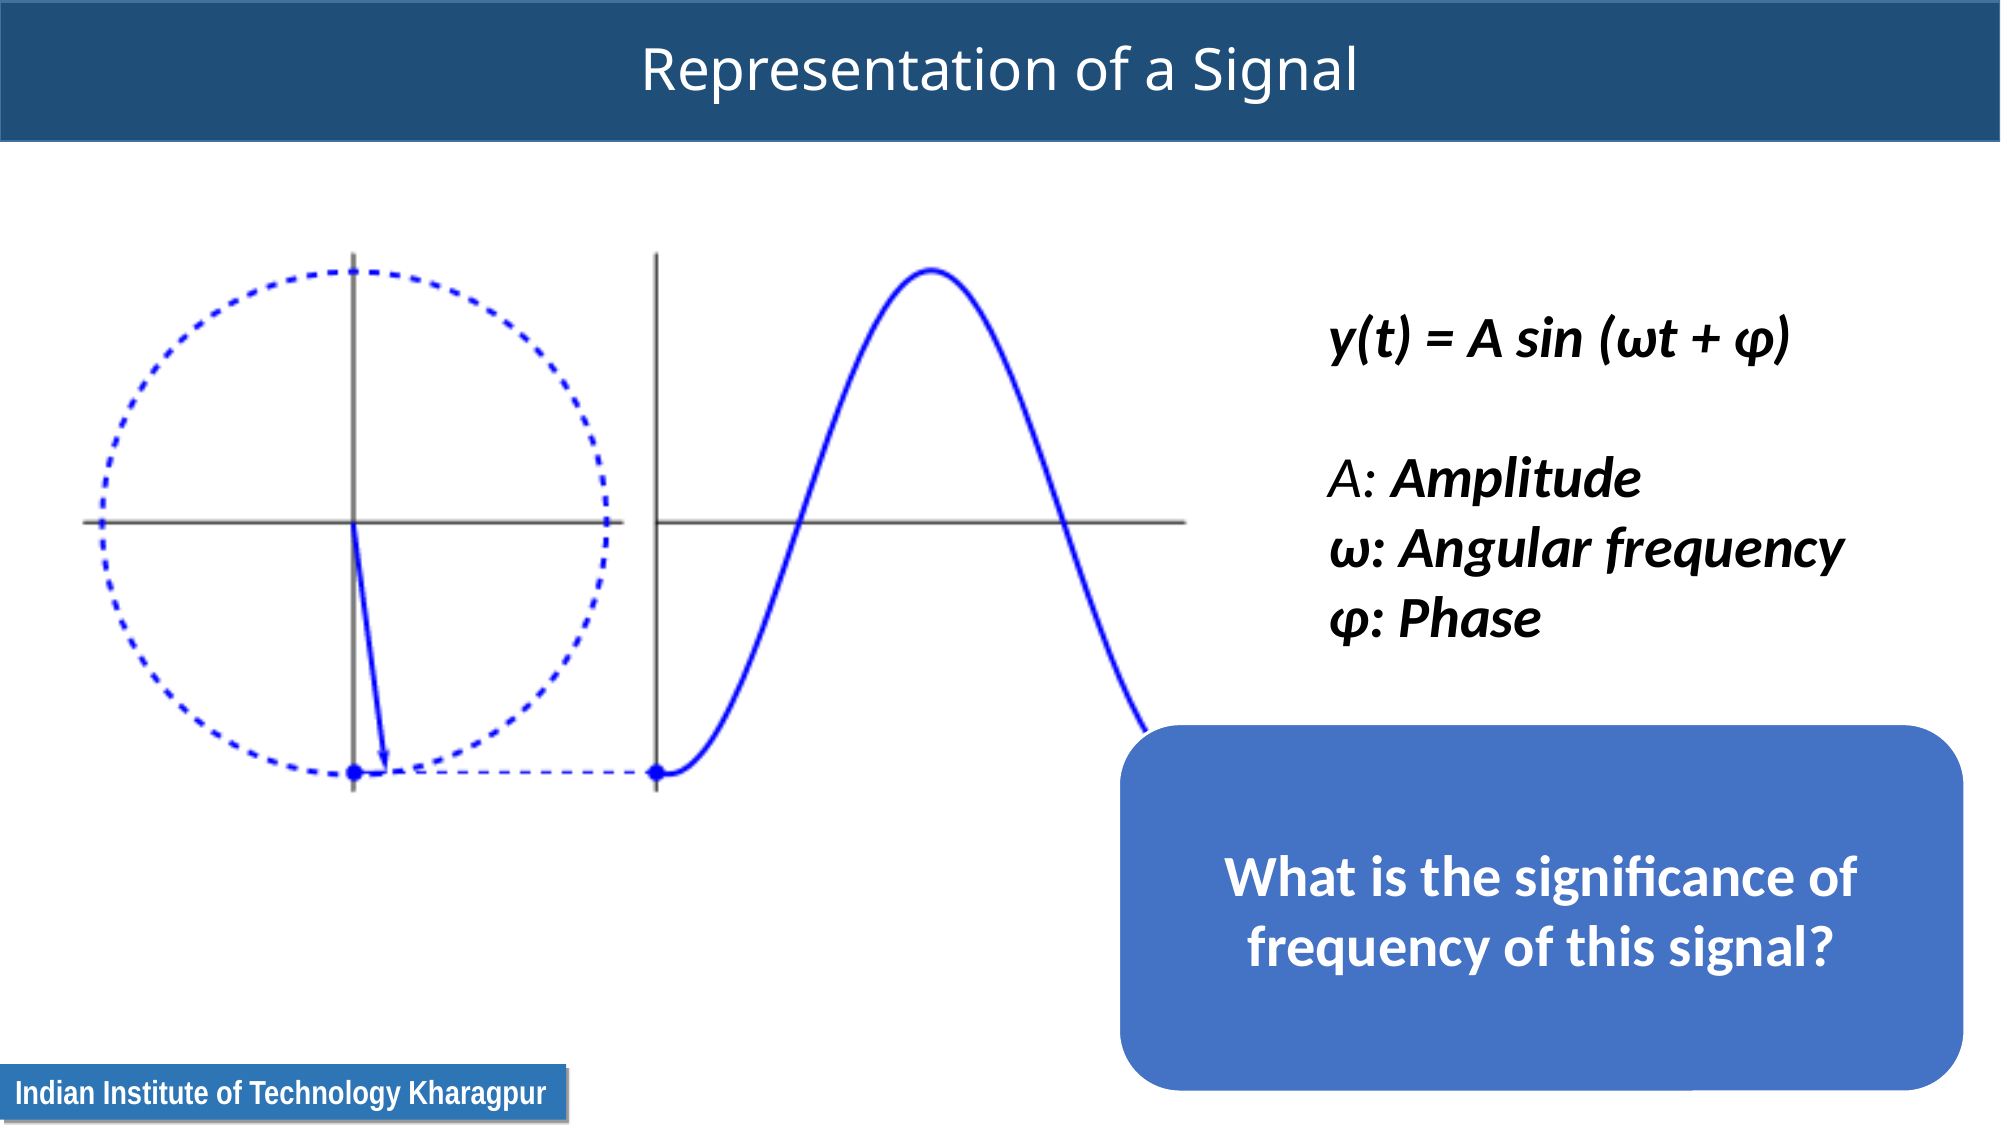

# Representation of a Signal
y(t) = A sin (ωt + φ)
A: Amplitude
ω: Angular frequency
φ: Phase
What is the significance of frequency of this signal?